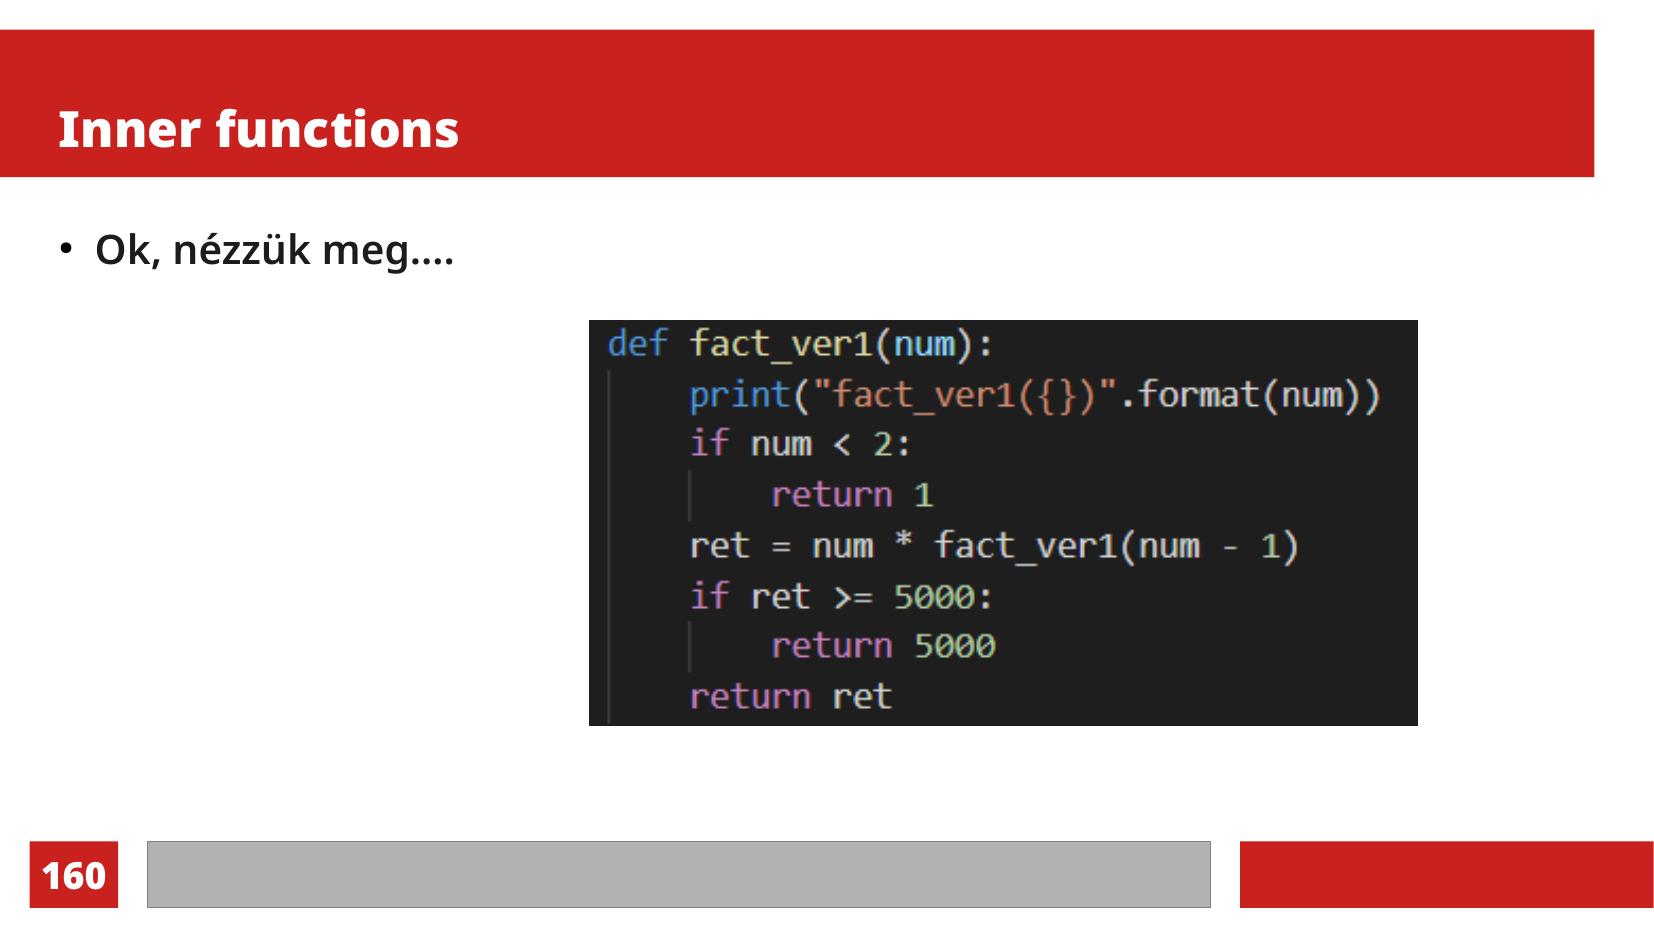

# Inner functions
Ok, nézzük meg….
160